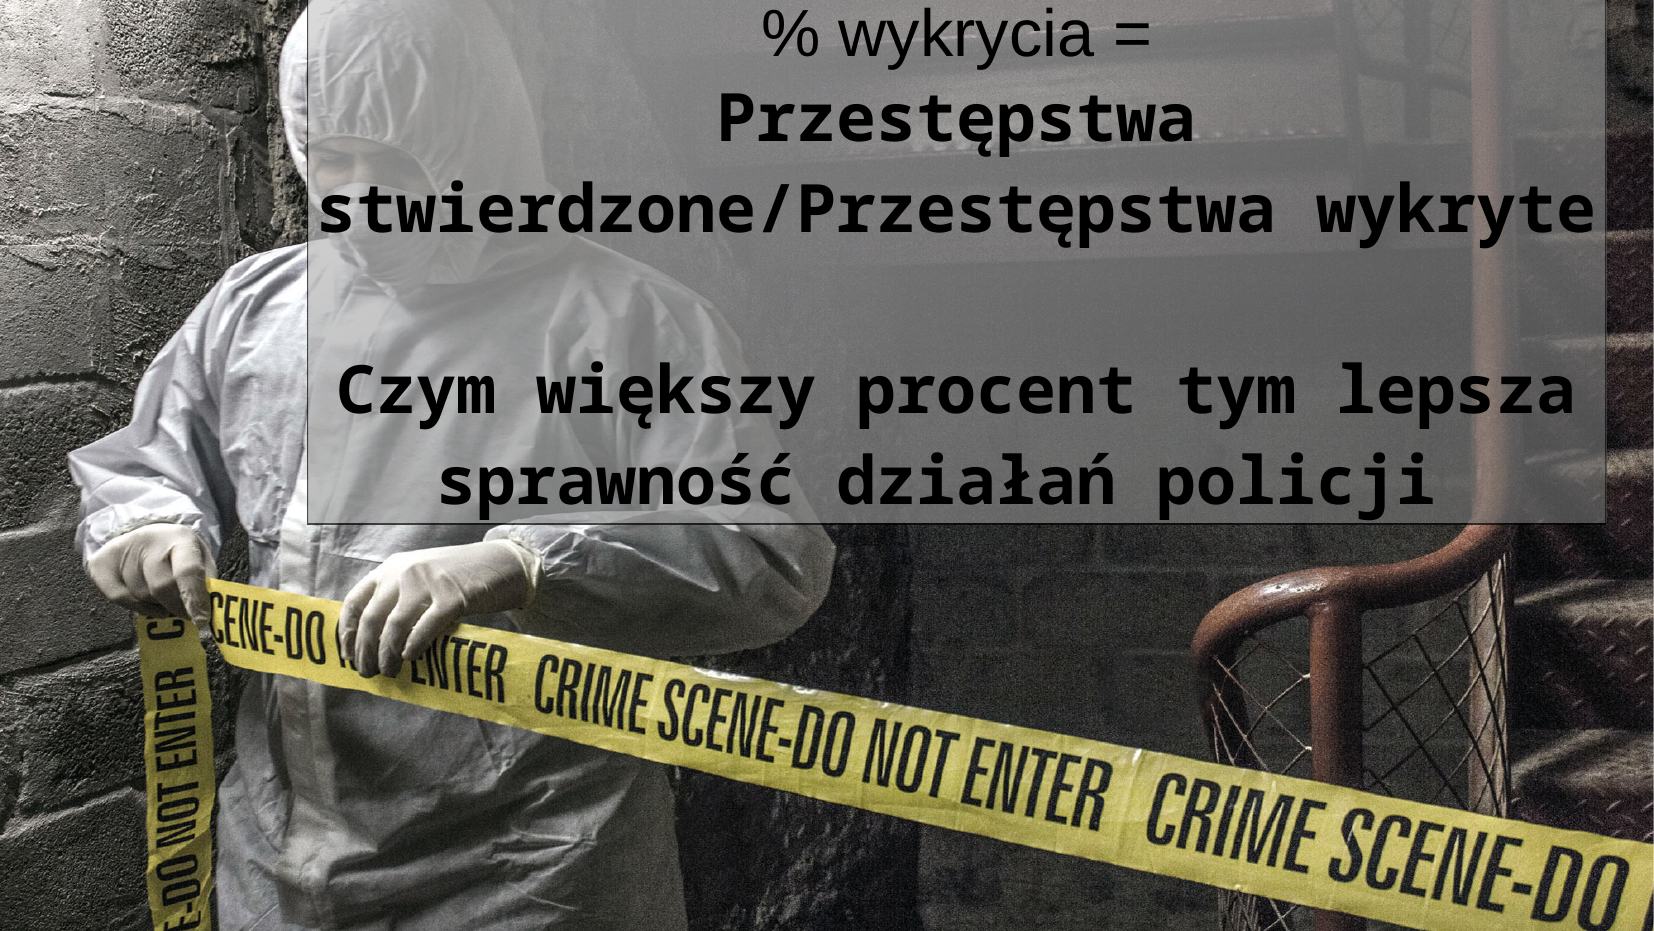

# % wykrycia =
Przestępstwa stwierdzone/Przestępstwa wykryte
Czym większy procent tym lepsza sprawność działań policji